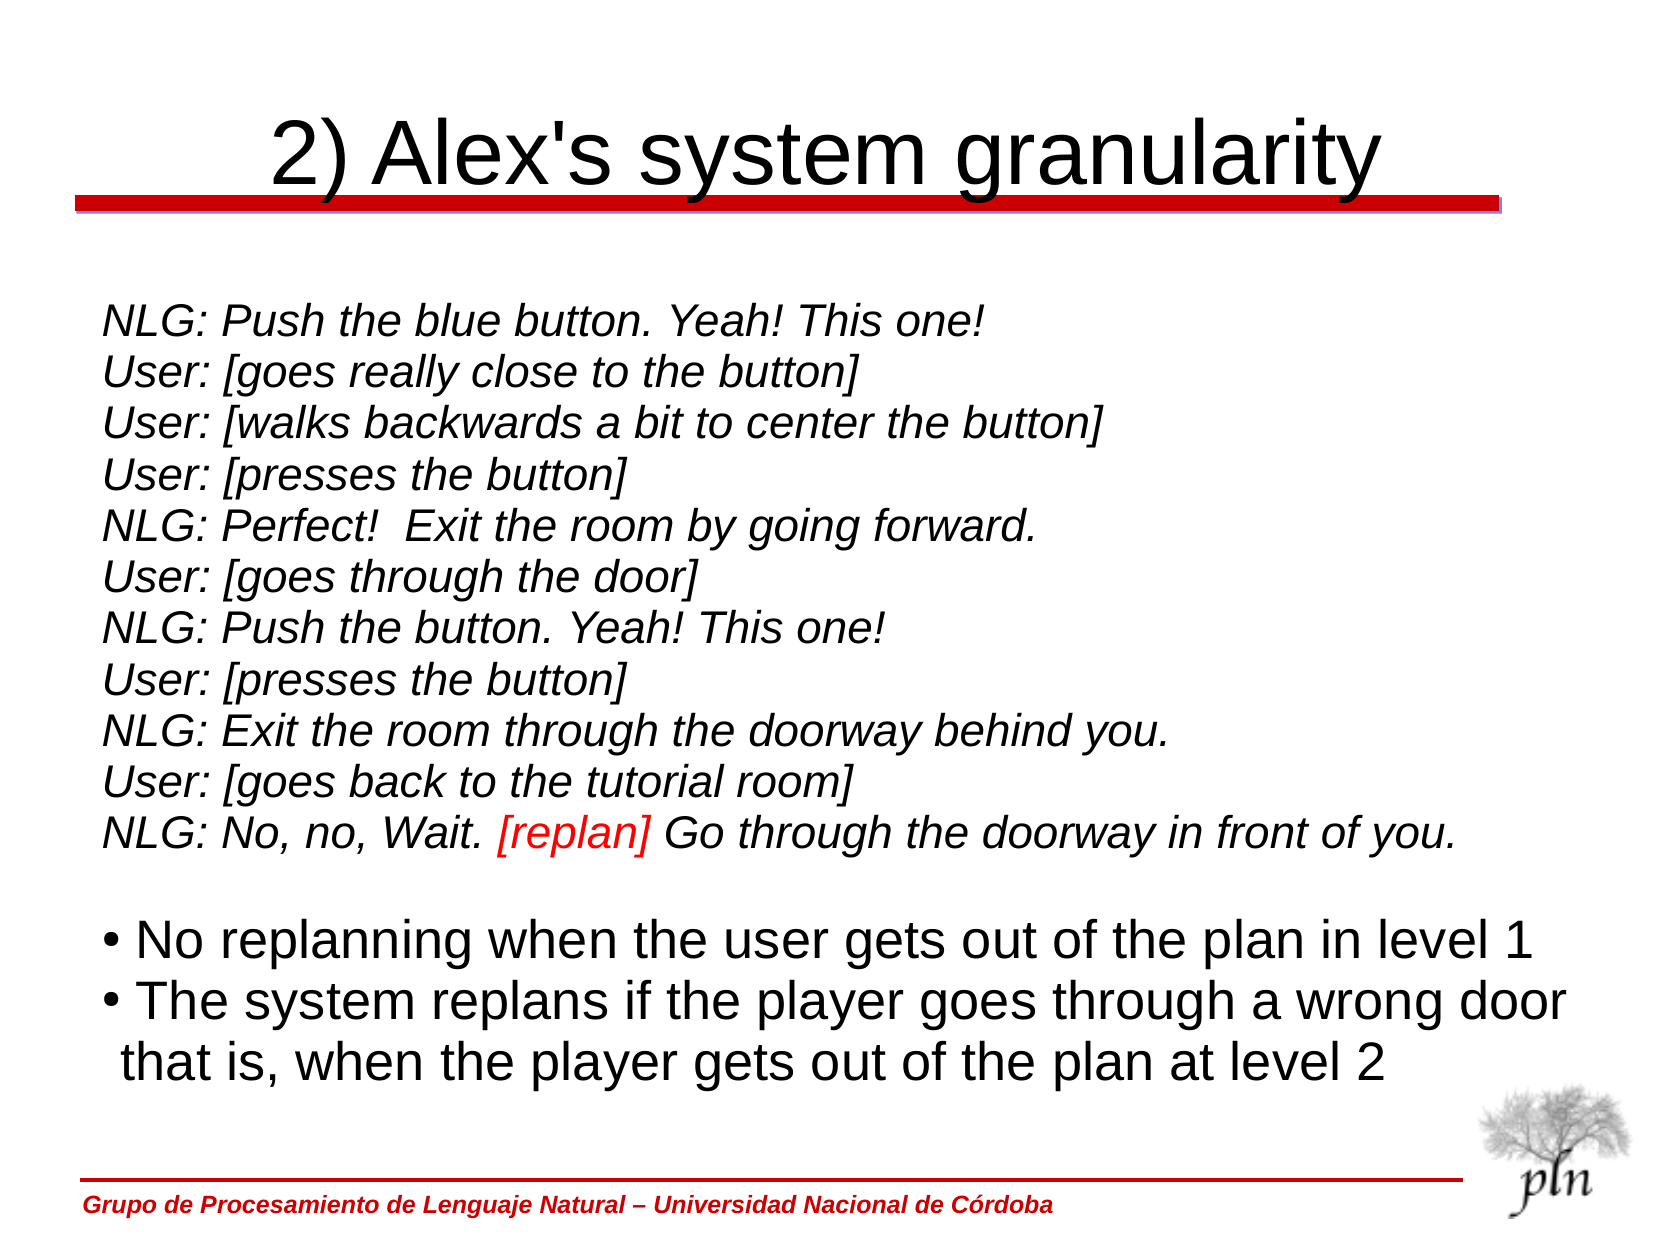

# 2) Alex's system granularity
NLG: Push the blue button. Yeah! This one!
User: [goes really close to the button]
User: [walks backwards a bit to center the button]
User: [presses the button]
NLG: Perfect! Exit the room by going forward.
User: [goes through the door]
NLG: Push the button. Yeah! This one!
User: [presses the button]
NLG: Exit the room through the doorway behind you.
User: [goes back to the tutorial room]
NLG: No, no, Wait. [replan] Go through the doorway in front of you.
 No replanning when the user gets out of the plan in level 1
 The system replans if the player goes through a wrong door
that is, when the player gets out of the plan at level 2